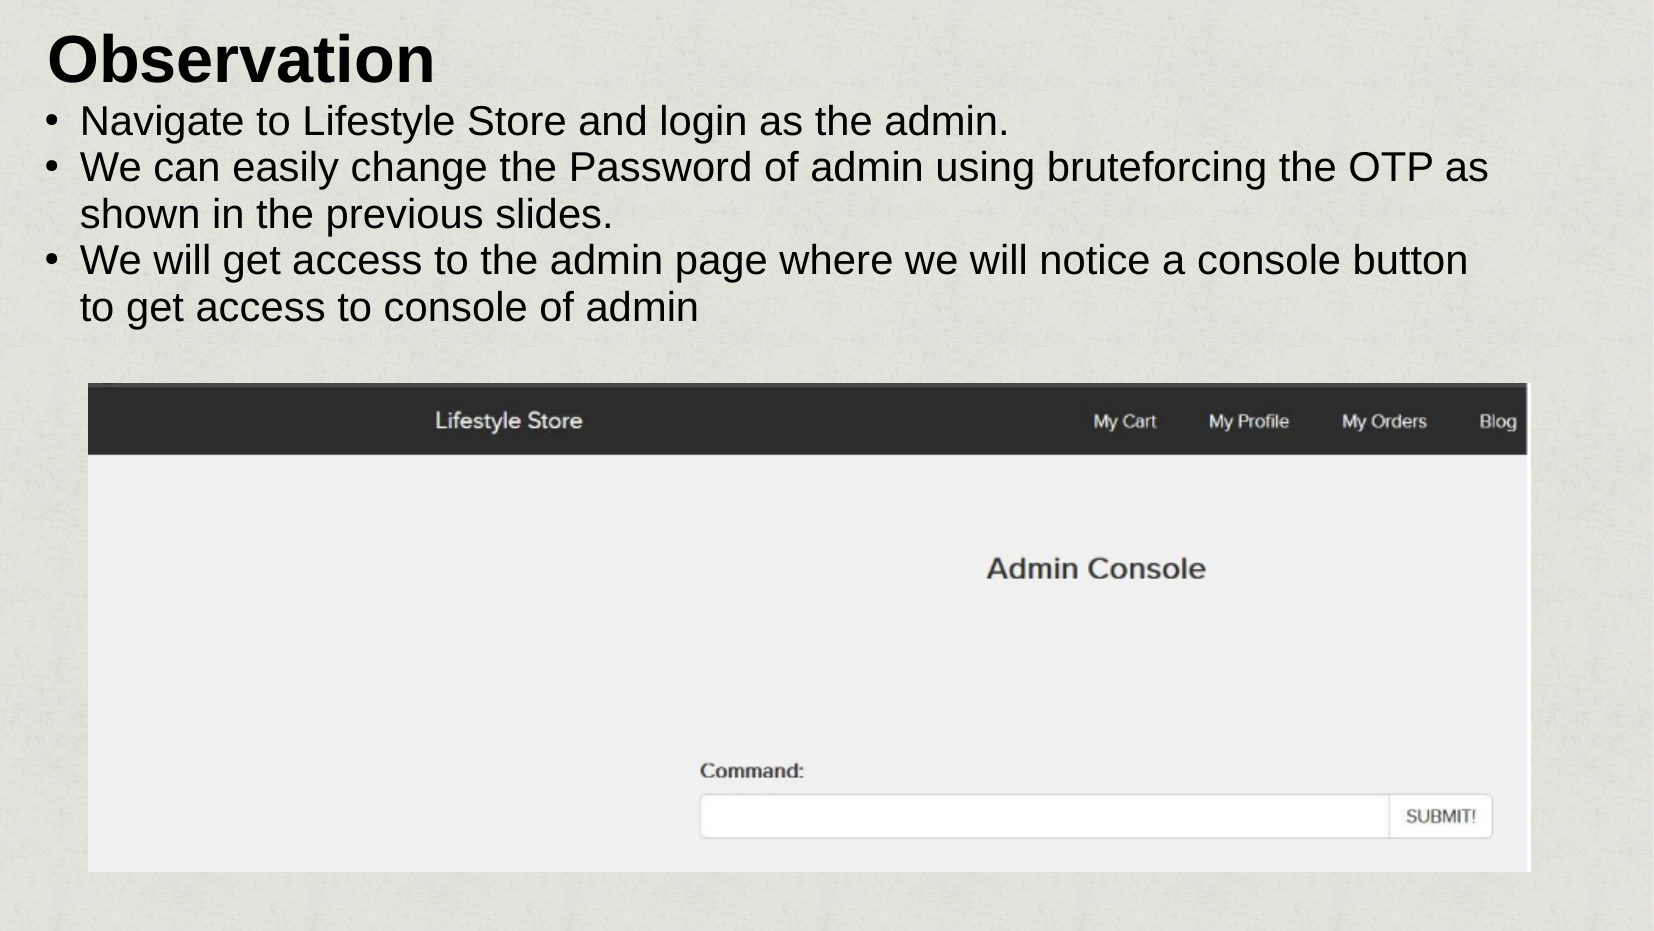

# Observation
Navigate to Lifestyle Store and login as the admin.
We can easily change the Password of admin using bruteforcing the OTP as shown in the previous slides.
We will get access to the admin page where we will notice a console button to get access to console of admin